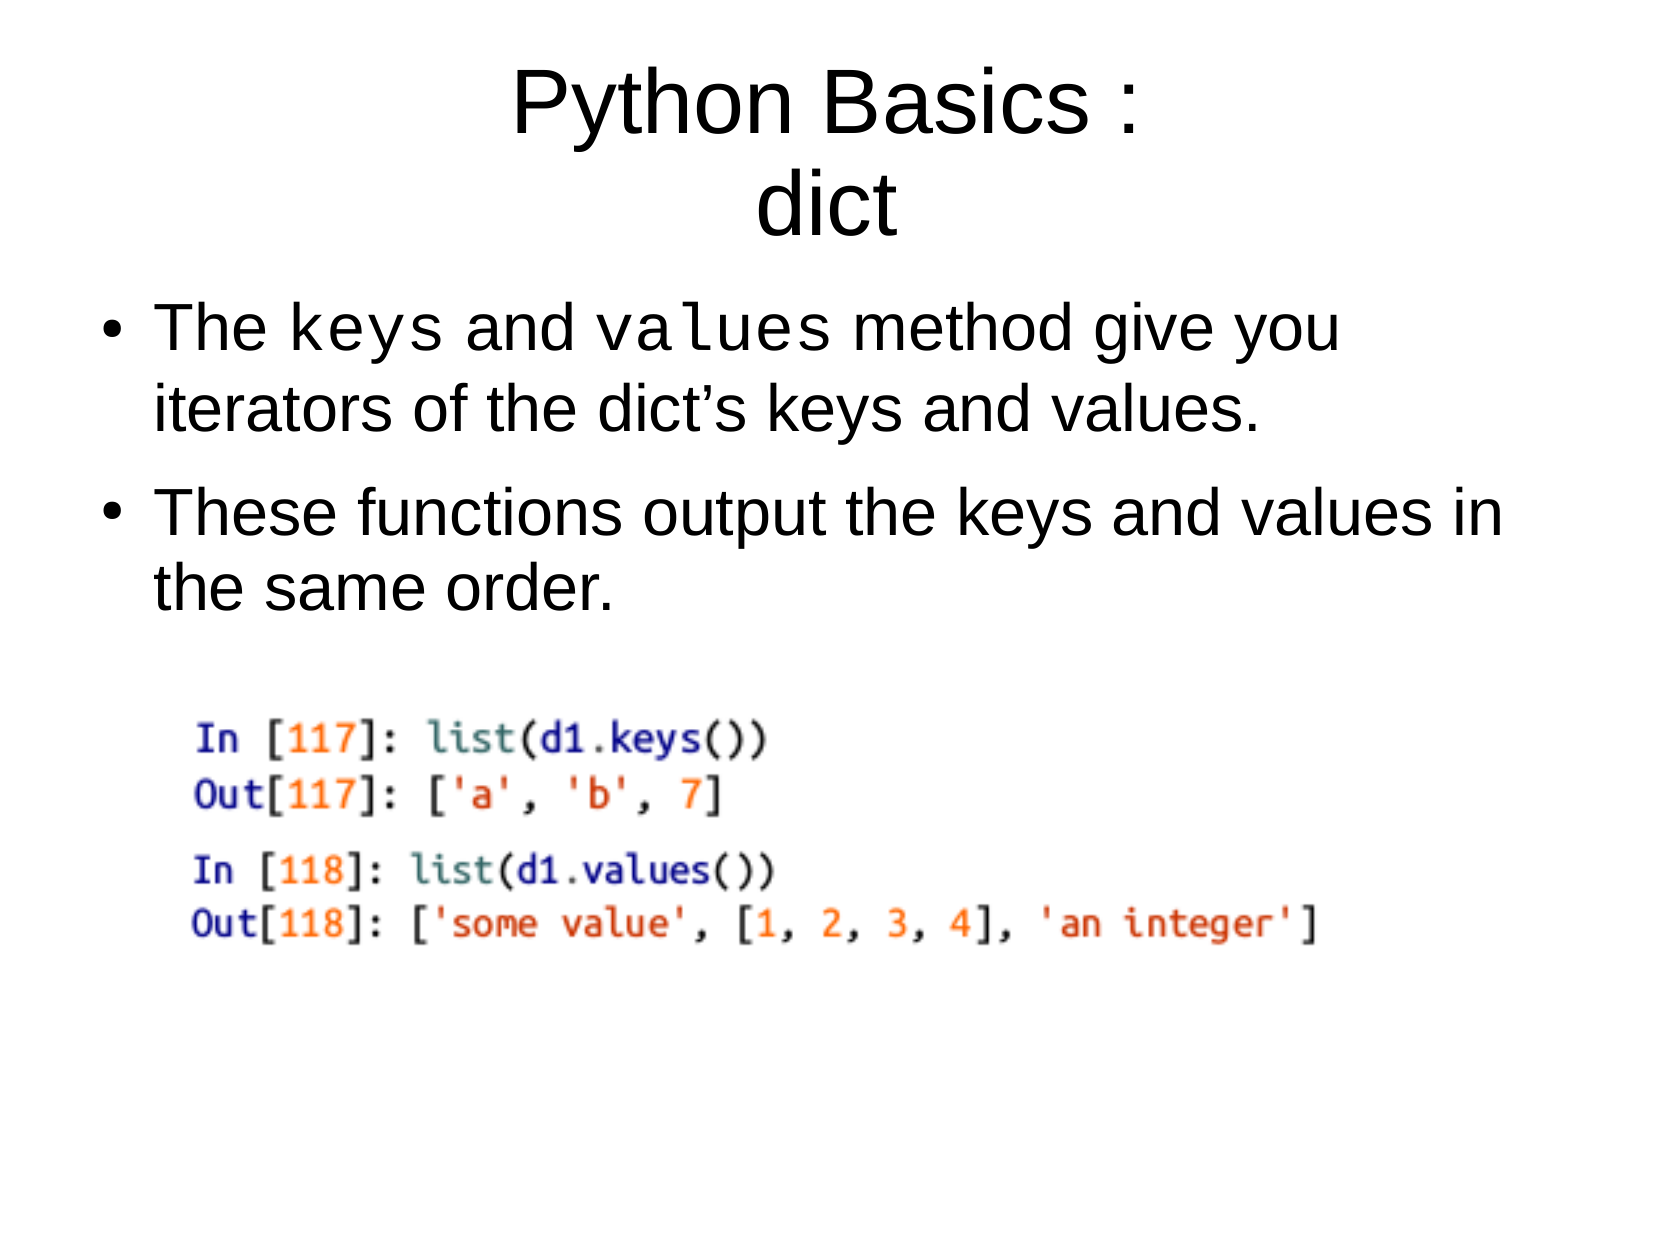

# Python Basics : dict
The keys and values method give you iterators of the dict’s keys and values.
These functions output the keys and values in the same order.